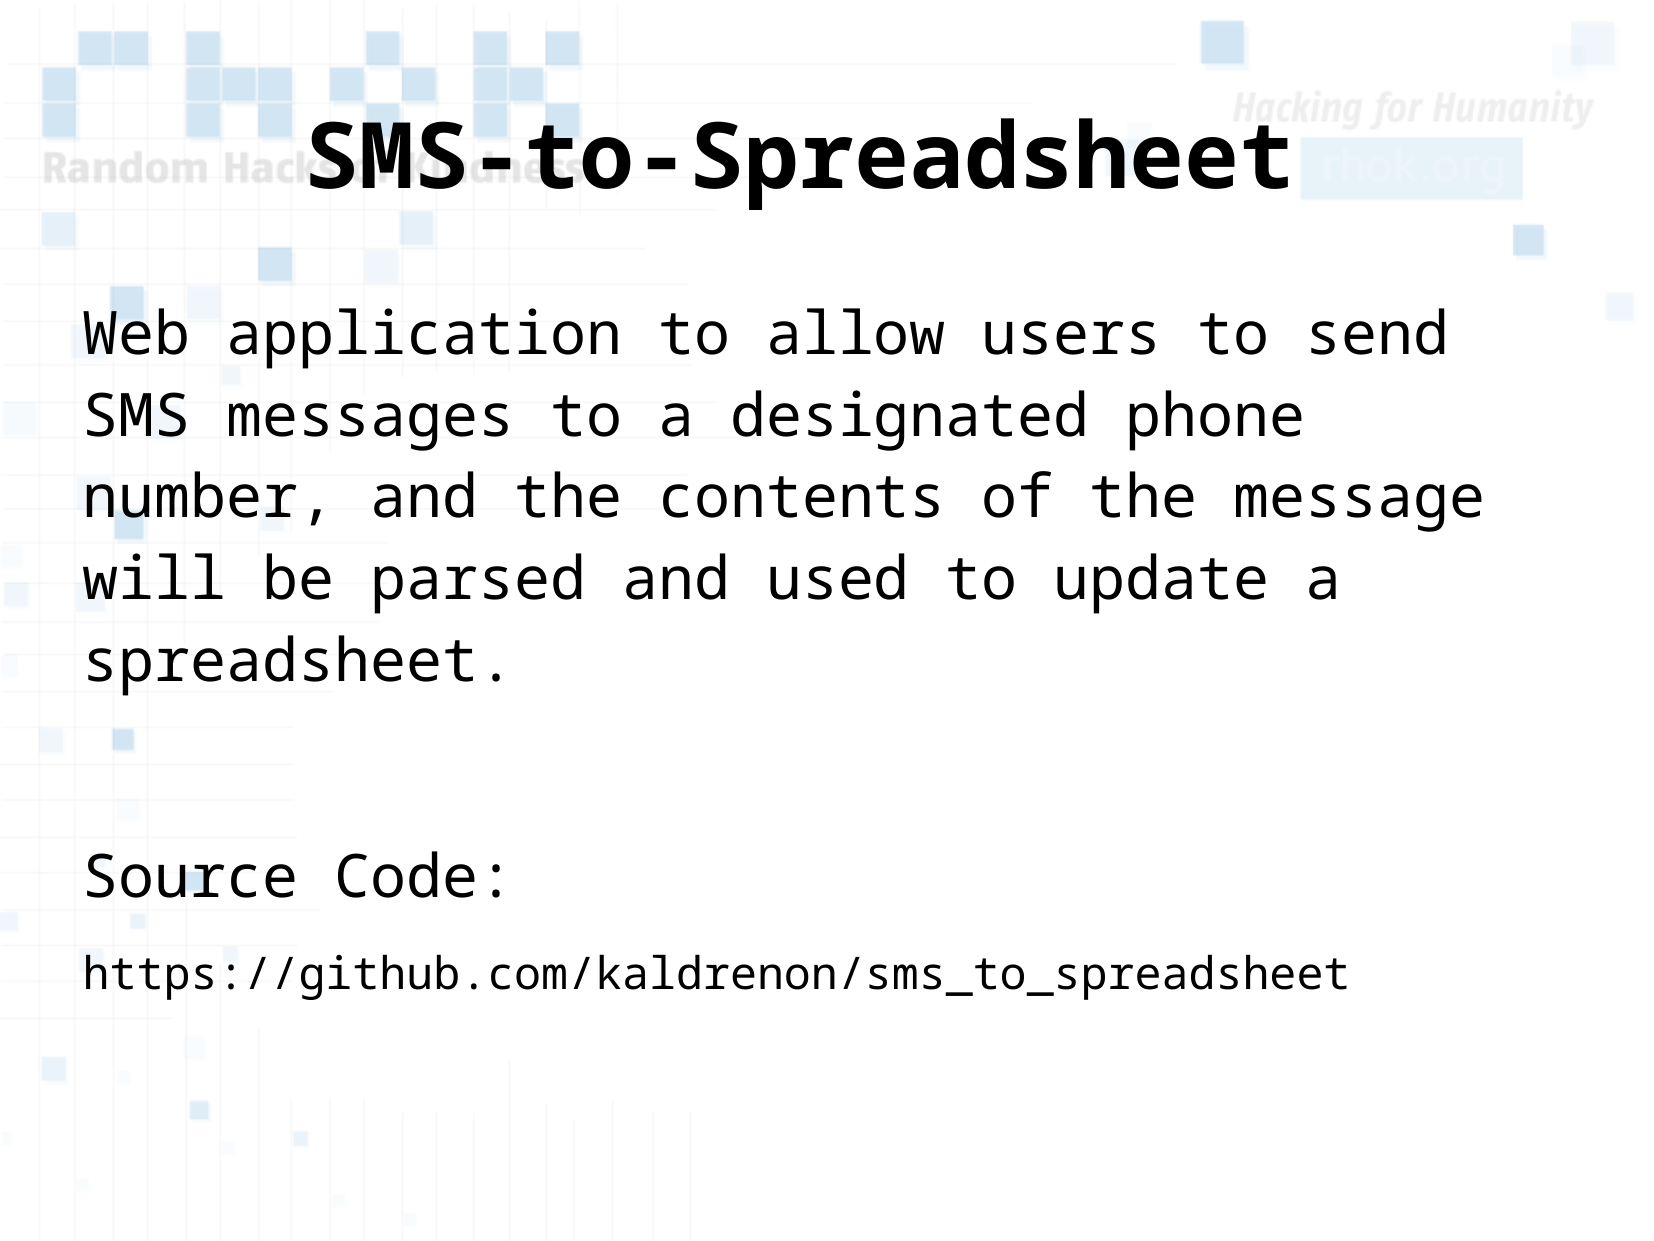

# SMS-to-Spreadsheet
Web application to allow users to send SMS messages to a designated phone number, and the contents of the message will be parsed and used to update a spreadsheet.
Source Code:
https://github.com/kaldrenon/sms_to_spreadsheet